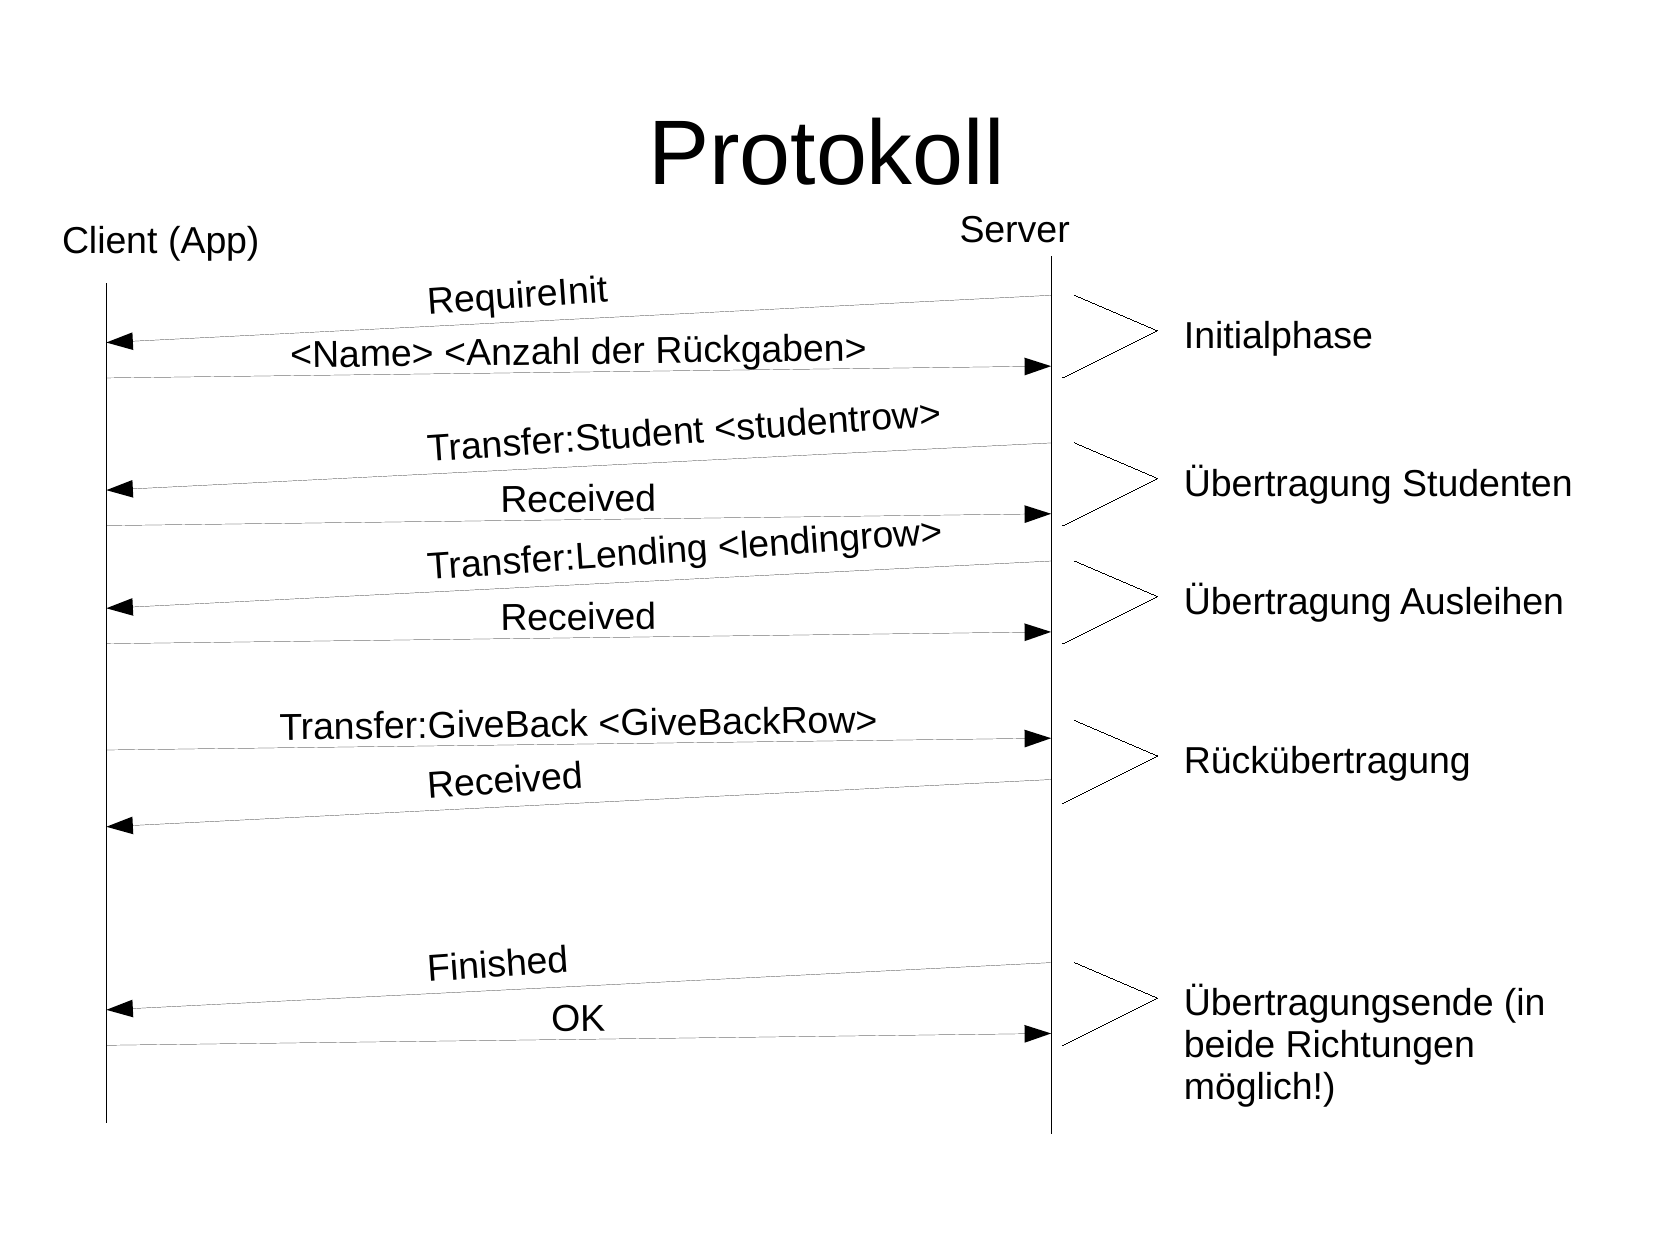

# Protokoll
Server
Client (App)
RequireInit
Initialphase
<Name> <Anzahl der Rückgaben>
Transfer:Student <studentrow>
Übertragung Studenten
Received
Transfer:Lending <lendingrow>
Übertragung Ausleihen
Received
Rückübertragung
Transfer:GiveBack <GiveBackRow>
Received
Finished
Übertragungsende (in beide Richtungen möglich!)
OK